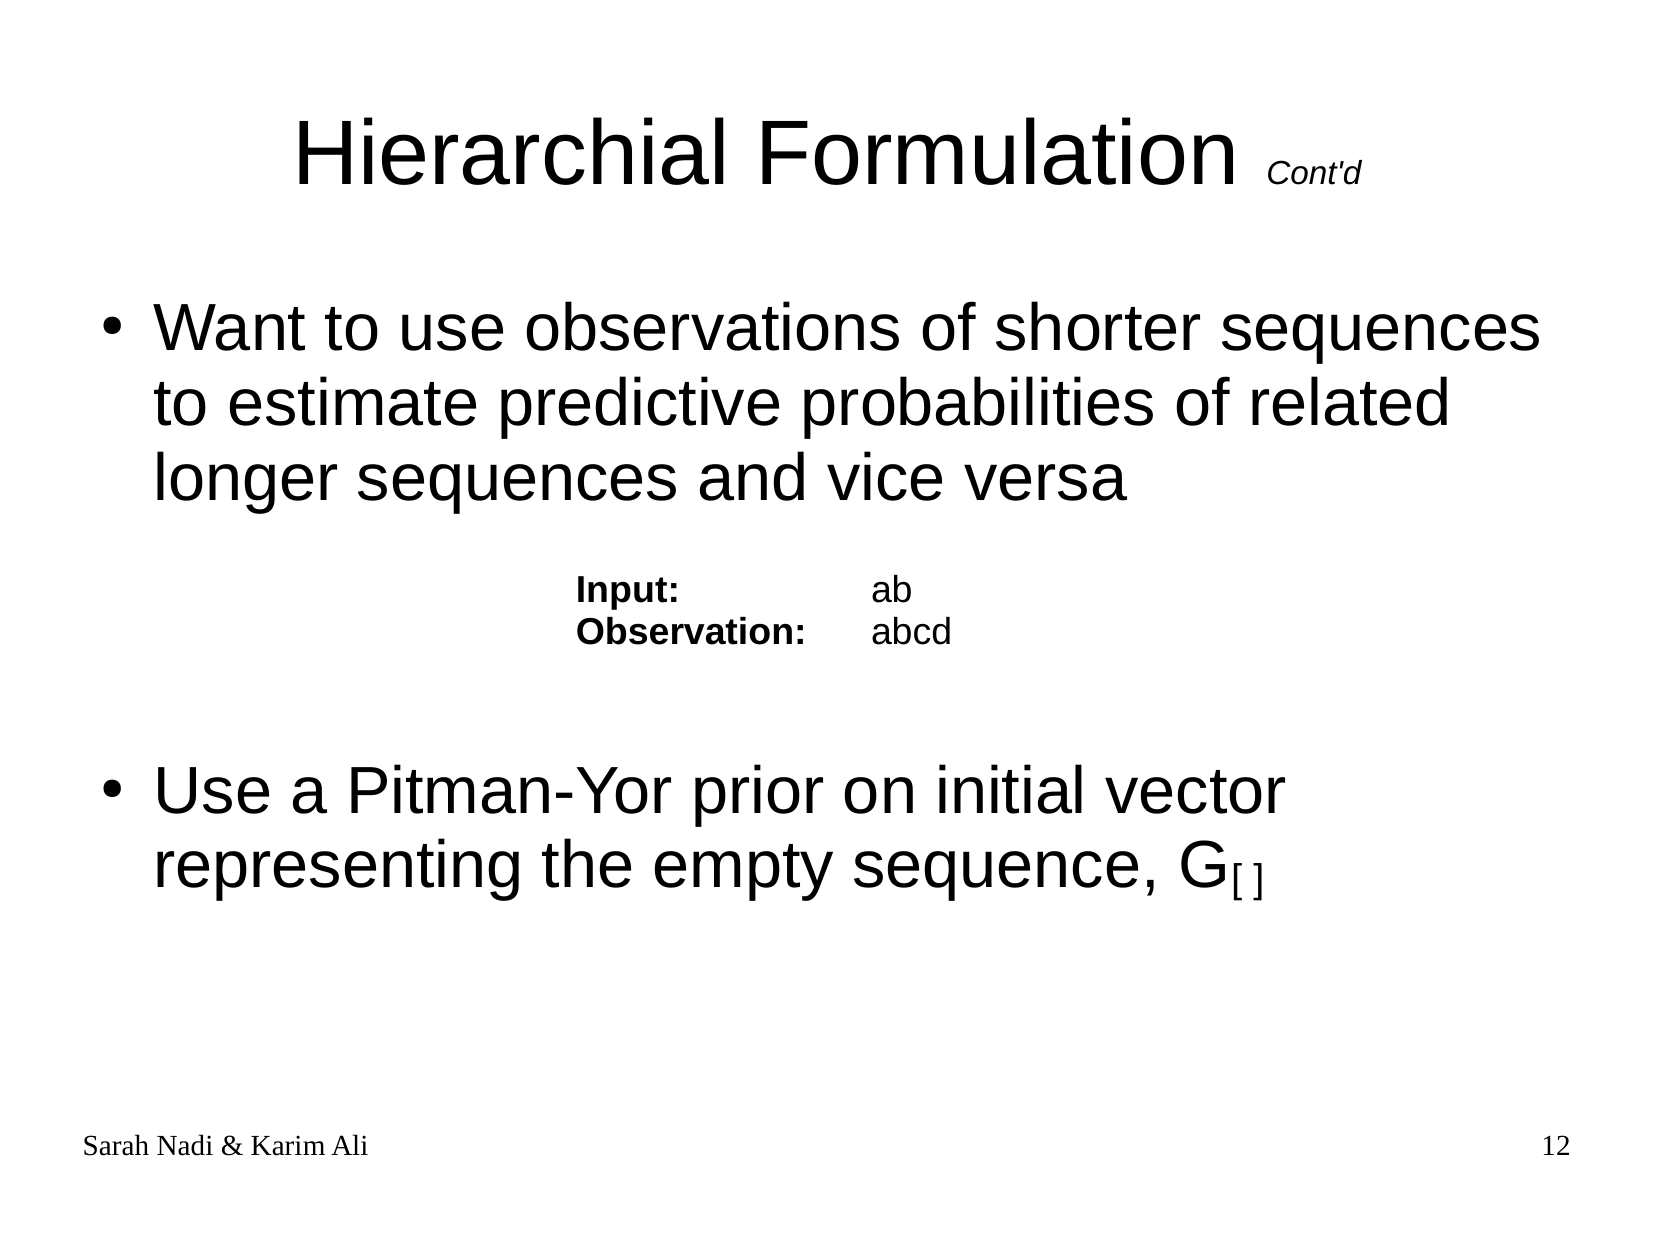

# Hierarchial Formulation Cont'd
Want to use observations of shorter sequences to estimate predictive probabilities of related longer sequences and vice versa
Use a Pitman-Yor prior on initial vector representing the empty sequence, G[ ]
Input: 			ab
Observation: 	abcd
Sarah Nadi & Karim Ali
12